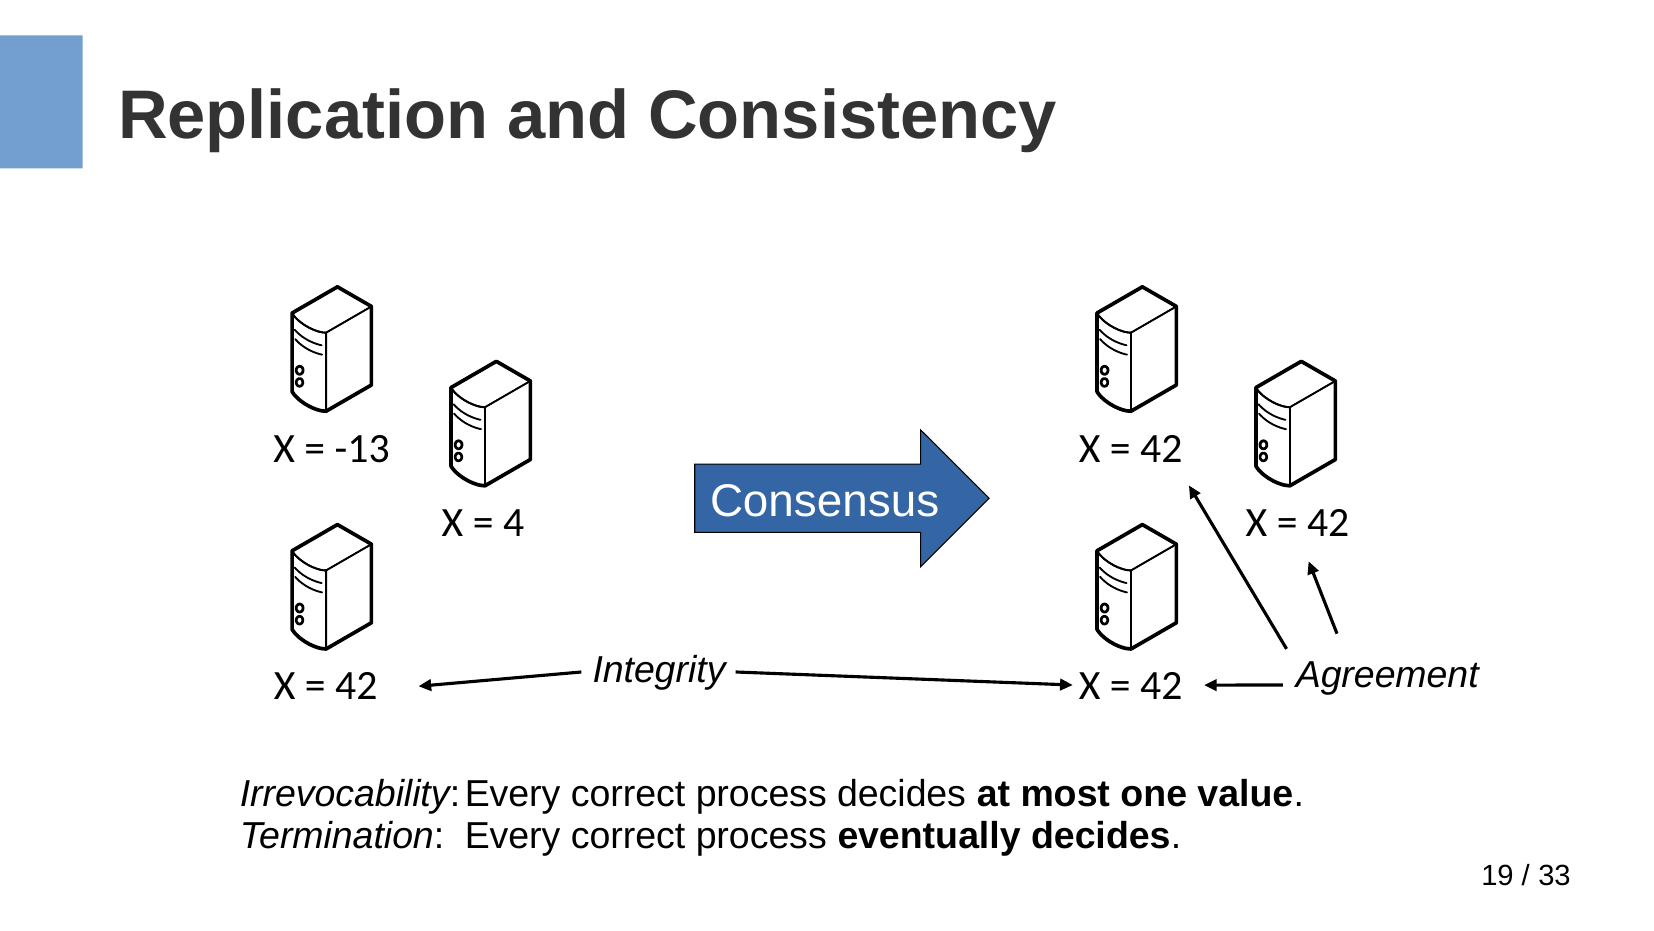

# Replication and Consistency
X = -13
X = 42
Consensus
X = 4
X = 42
Integrity
Agreement
X = 42
X = 42
Irrevocability:	Every correct process decides at most one value.
Termination:	Every correct process eventually decides.
19